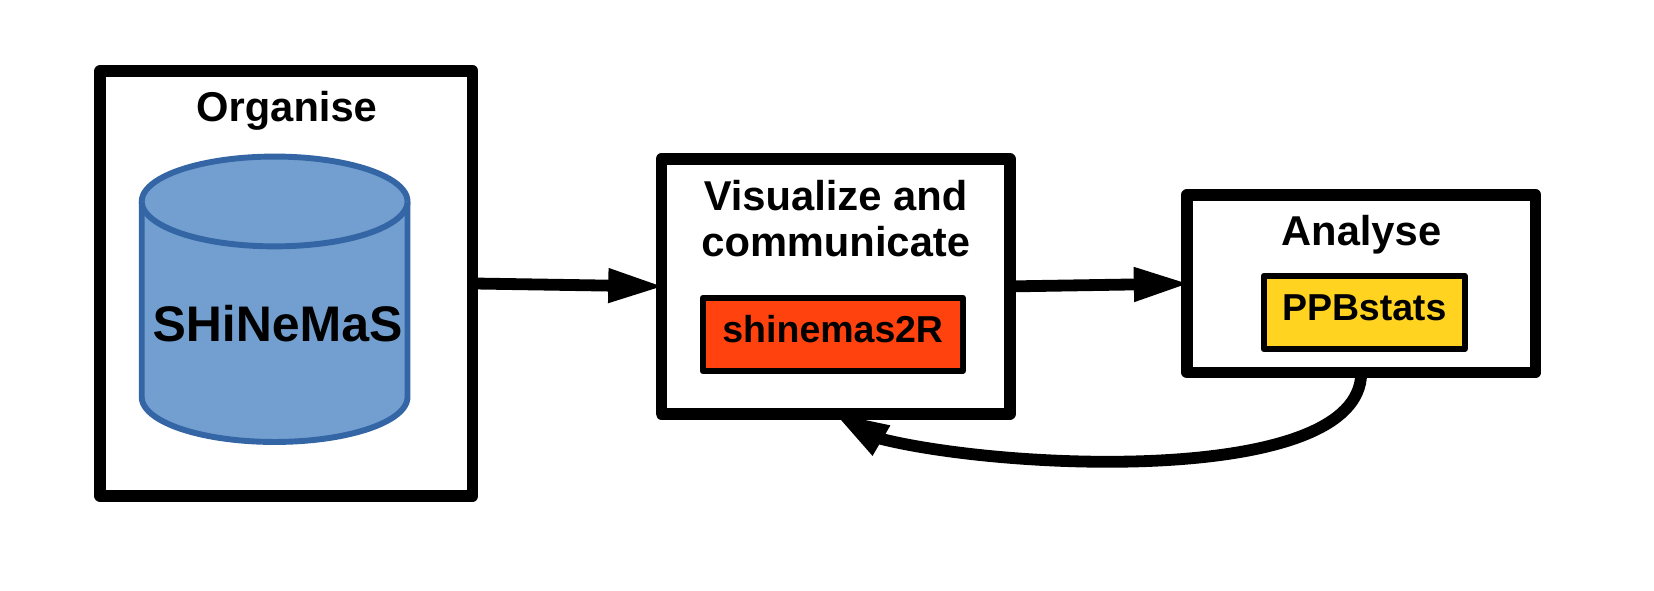

Organise
Visualize and communicate
Analyse
PPBstats
SHiNeMaS
shinemas2R